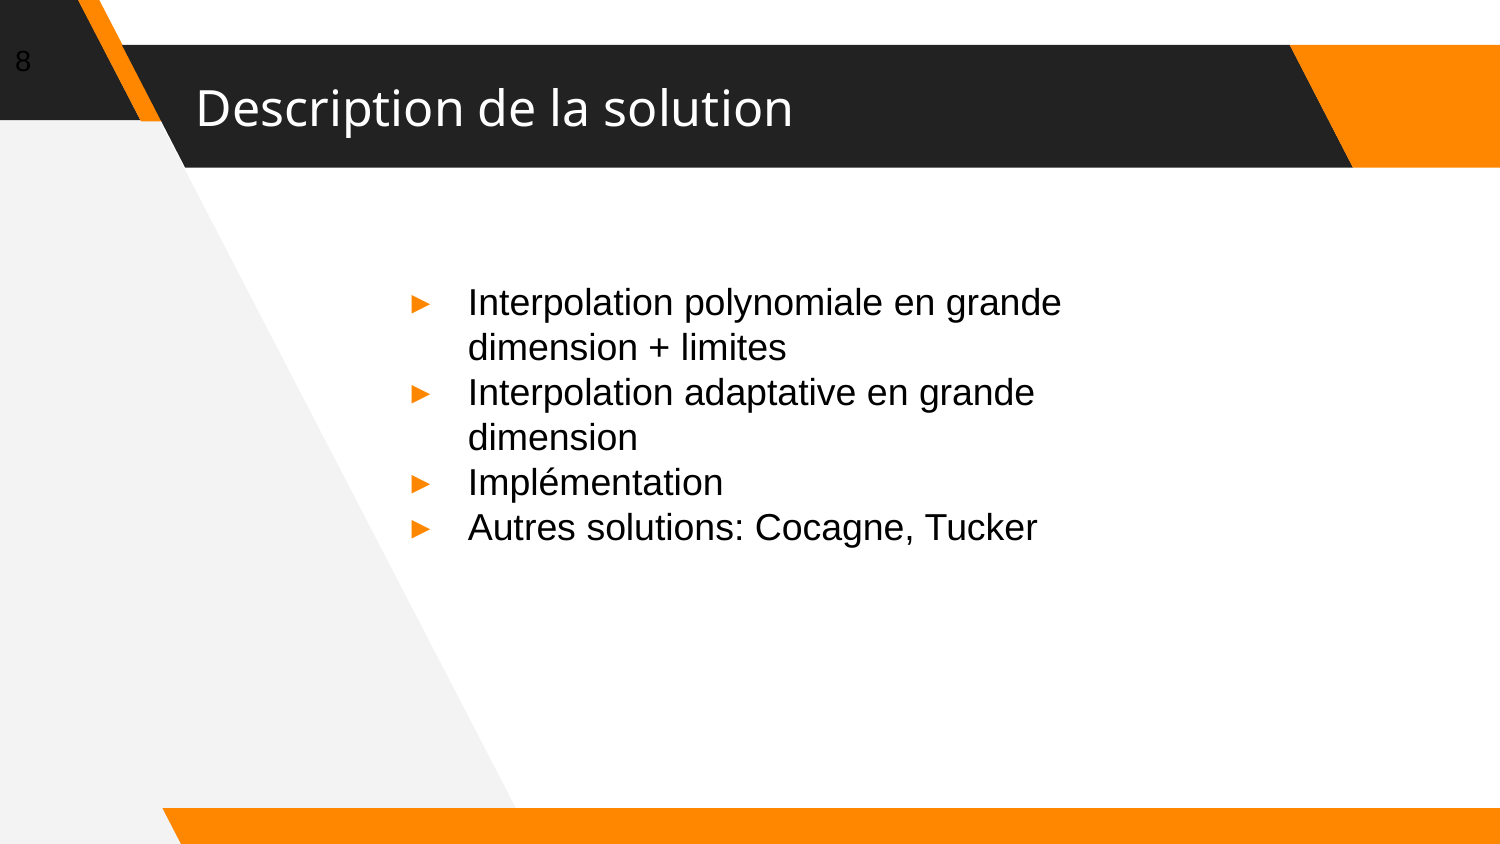

# Description de la solution
Interpolation polynomiale en grande dimension + limites
Interpolation adaptative en grande dimension
Implémentation
Autres solutions: Cocagne, Tucker